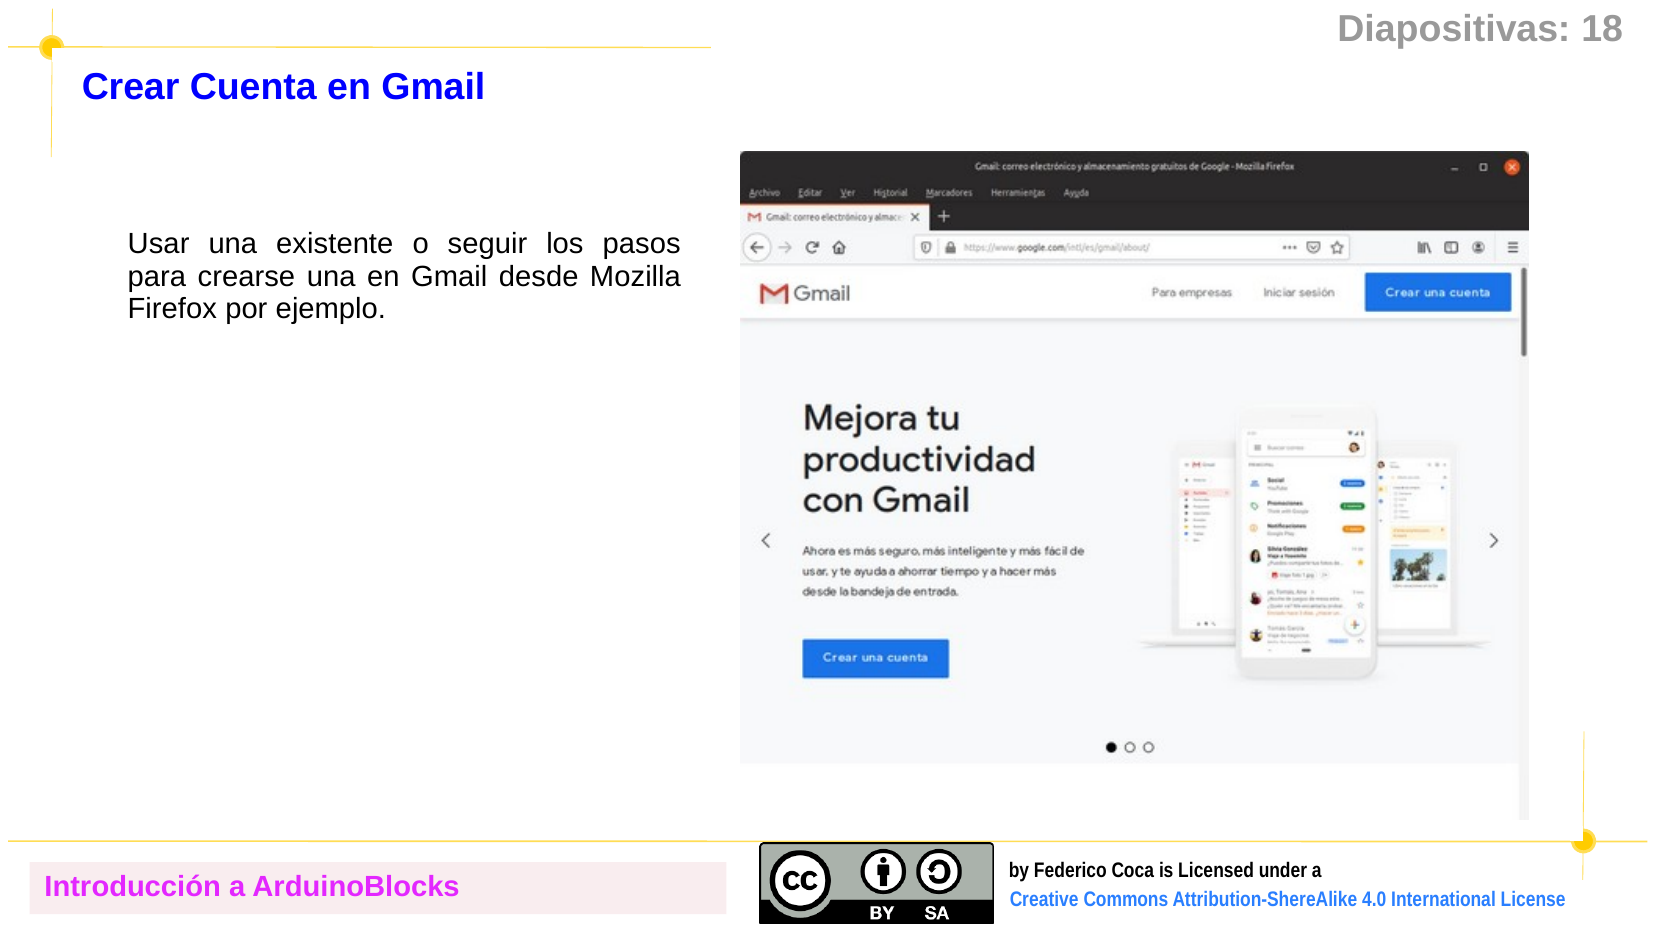

Diapositivas: 18
Crear Cuenta en Gmail
Usar una existente o seguir los pasos para crearse una en Gmail desde Mozilla Firefox por ejemplo.
Introducción a ArduinoBlocks